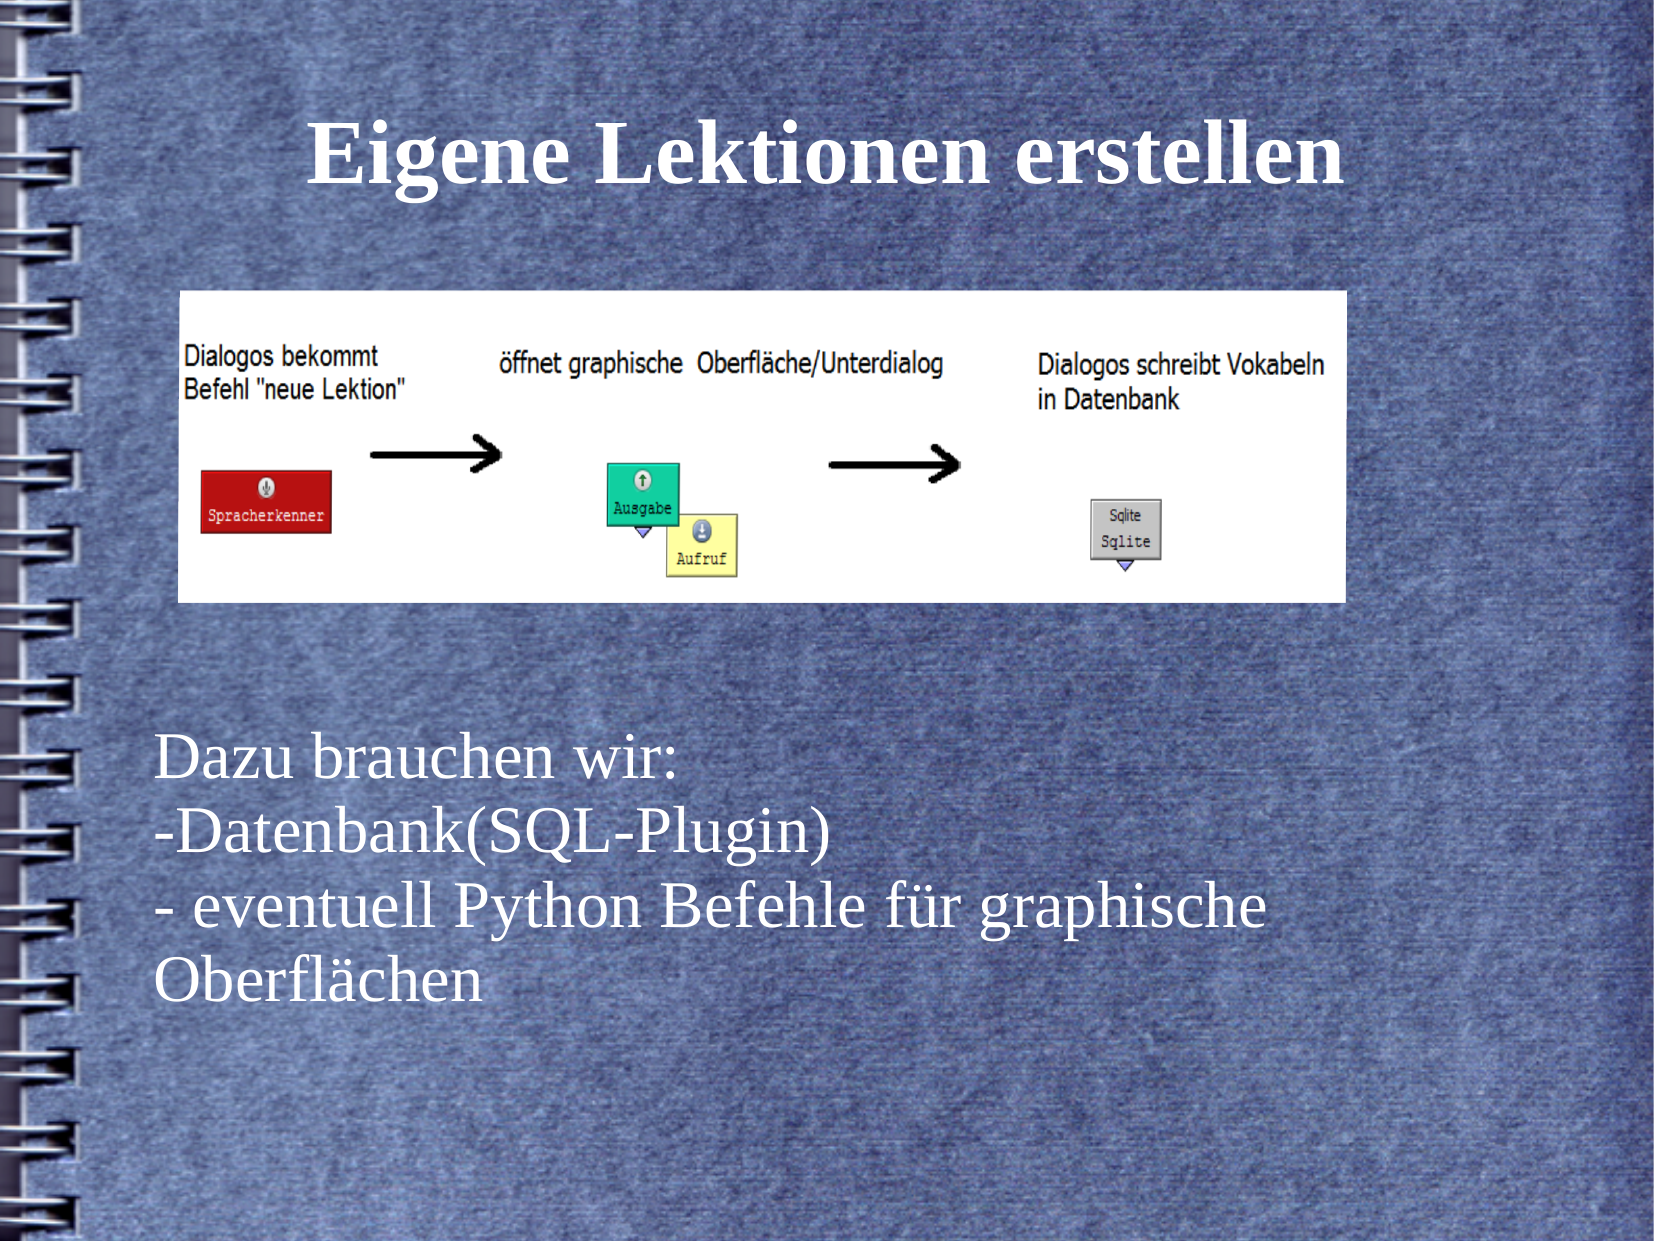

# Eigene Lektionen erstellen
Dazu brauchen wir:
-Datenbank(SQL-Plugin)
- eventuell Python Befehle für graphische Oberflächen